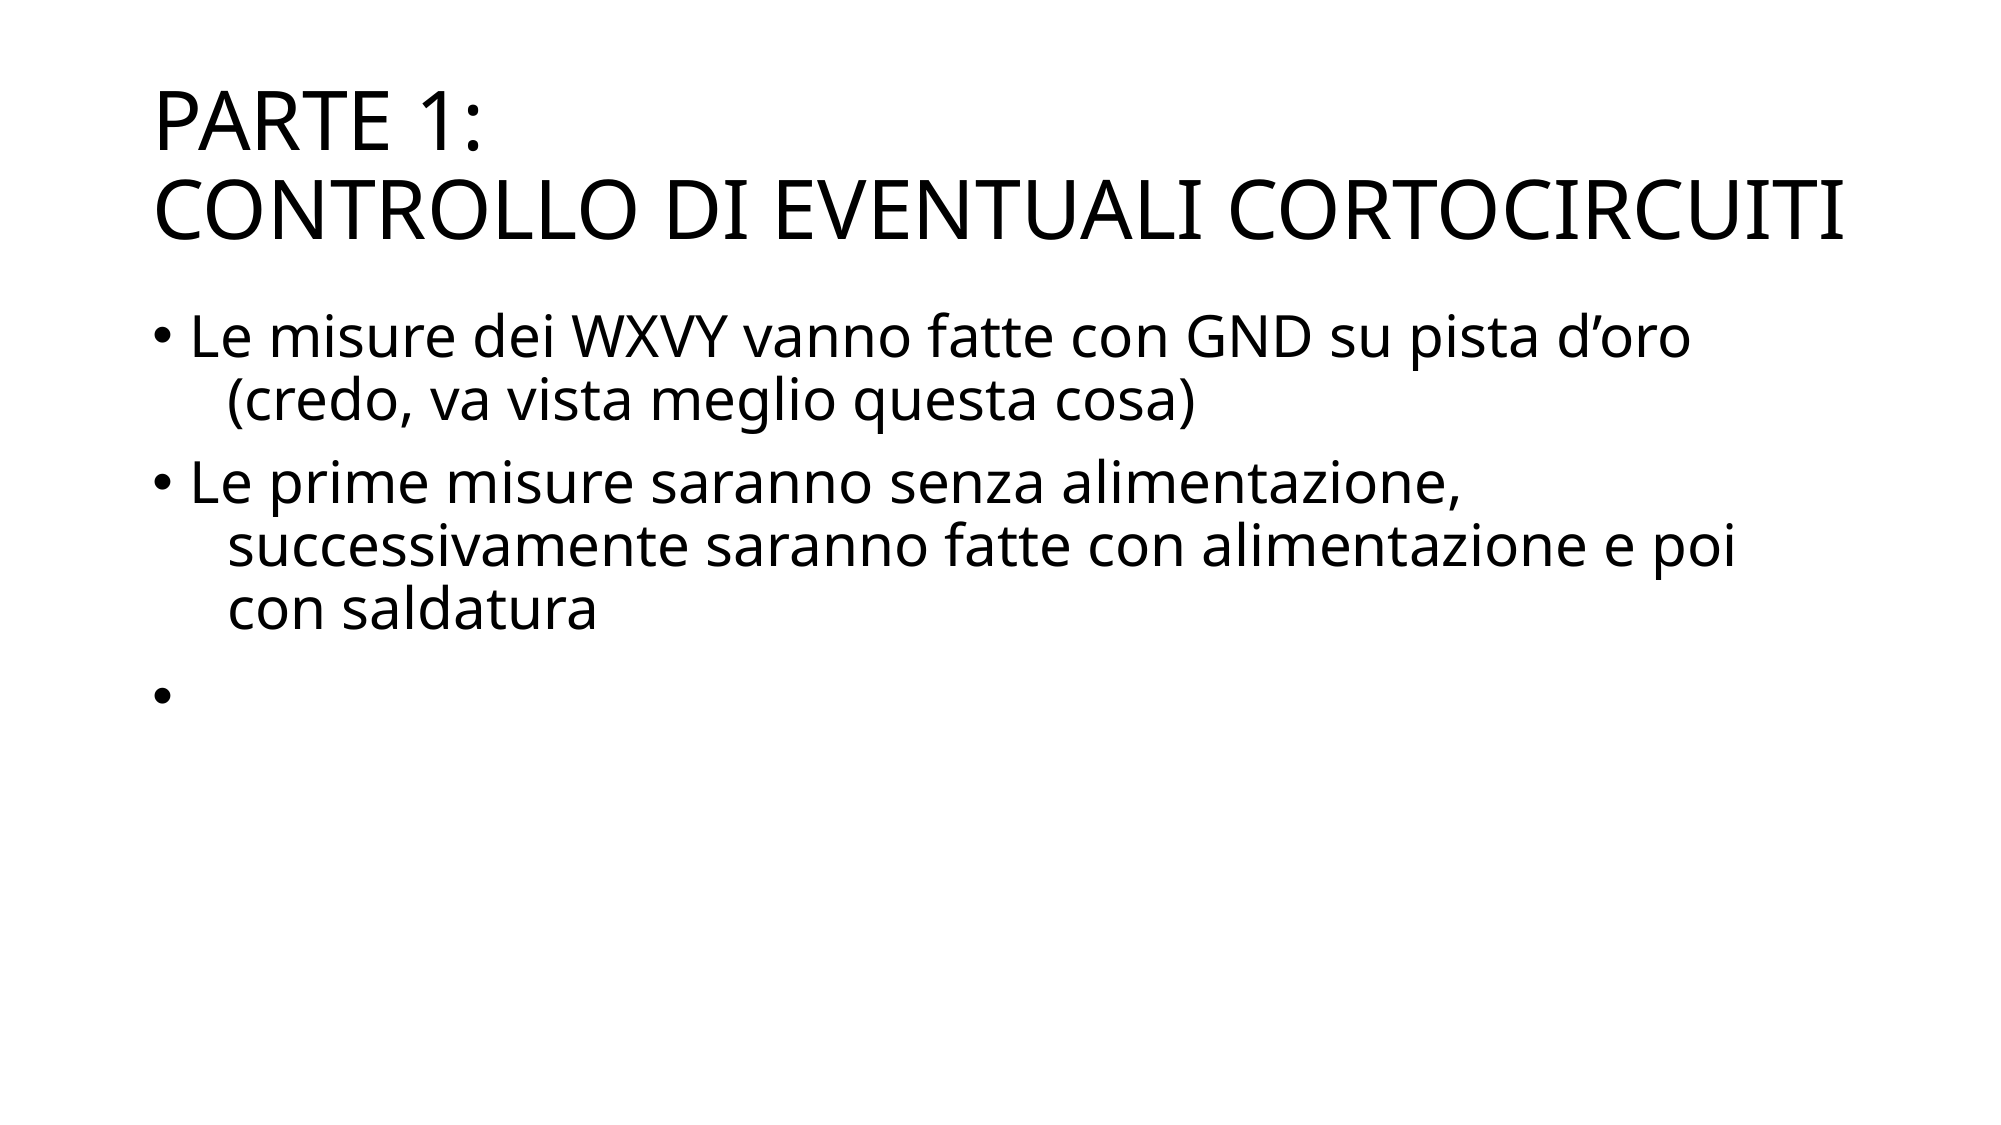

# PARTE 1: CONTROLLO DI EVENTUALI CORTOCIRCUITI
Le misure dei WXVY vanno fatte con GND su pista d’oro (credo, va vista meglio questa cosa)
Le prime misure saranno senza alimentazione, successivamente saranno fatte con alimentazione e poi con saldatura